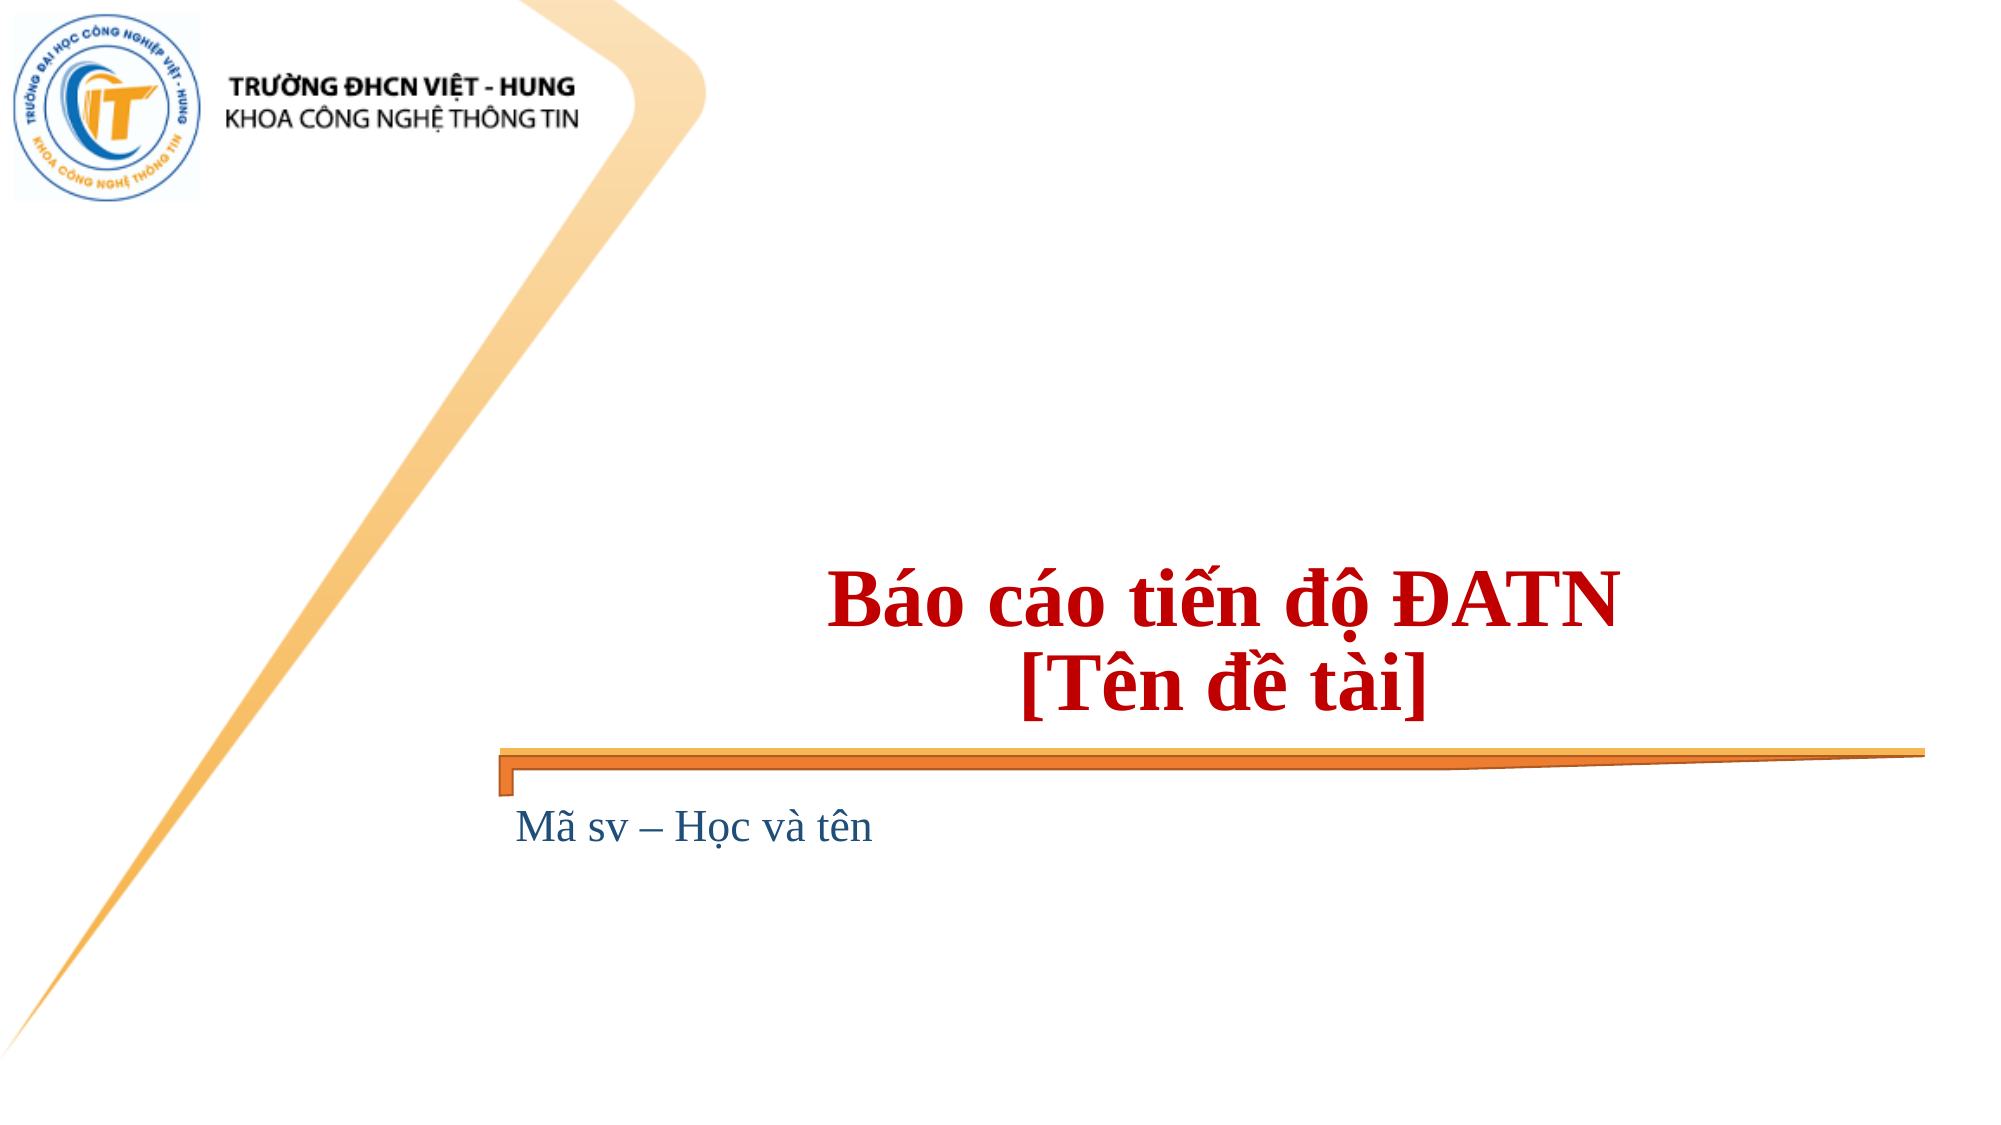

# Báo cáo tiến độ ĐATN [Tên đề tài]
Mã sv – Học và tên